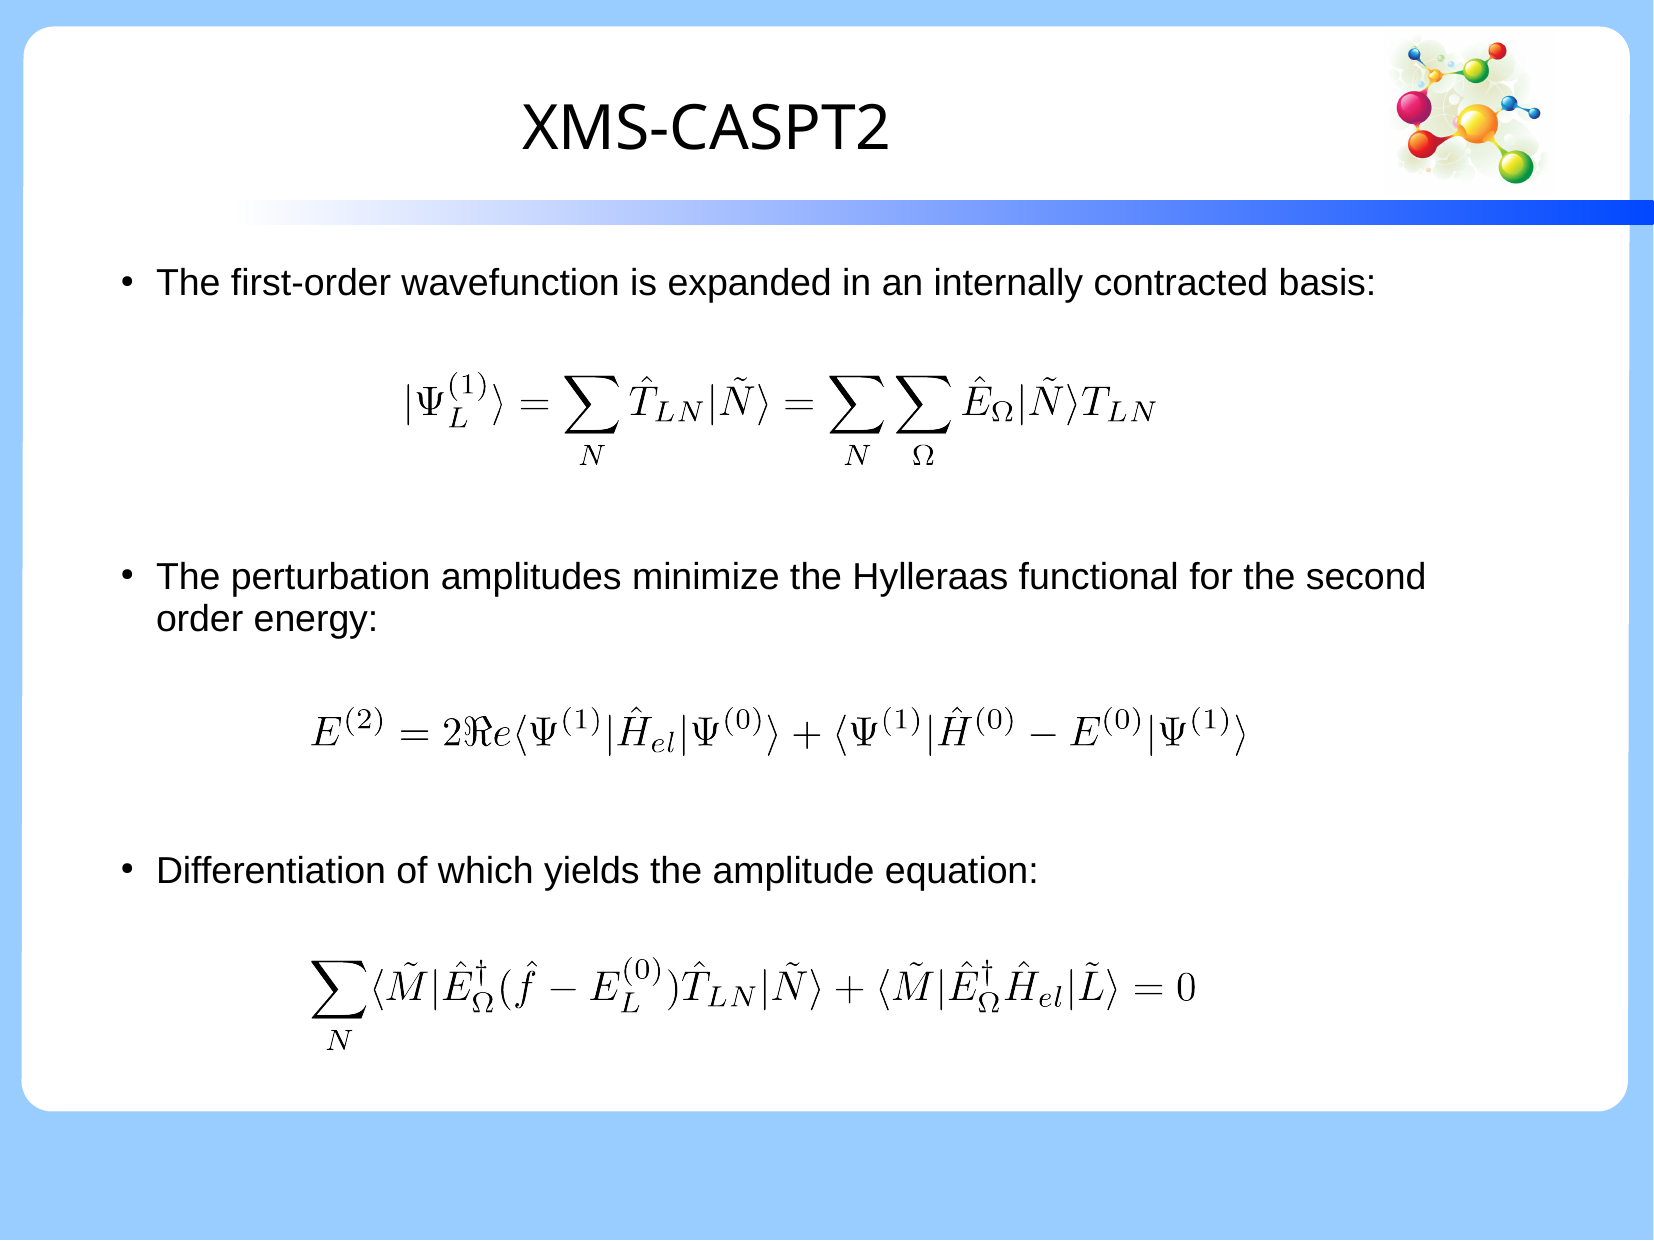

# XMS-CASPT2
The first-order wavefunction is expanded in an internally contracted basis:
The perturbation amplitudes minimize the Hylleraas functional for the second order energy:
Differentiation of which yields the amplitude equation: